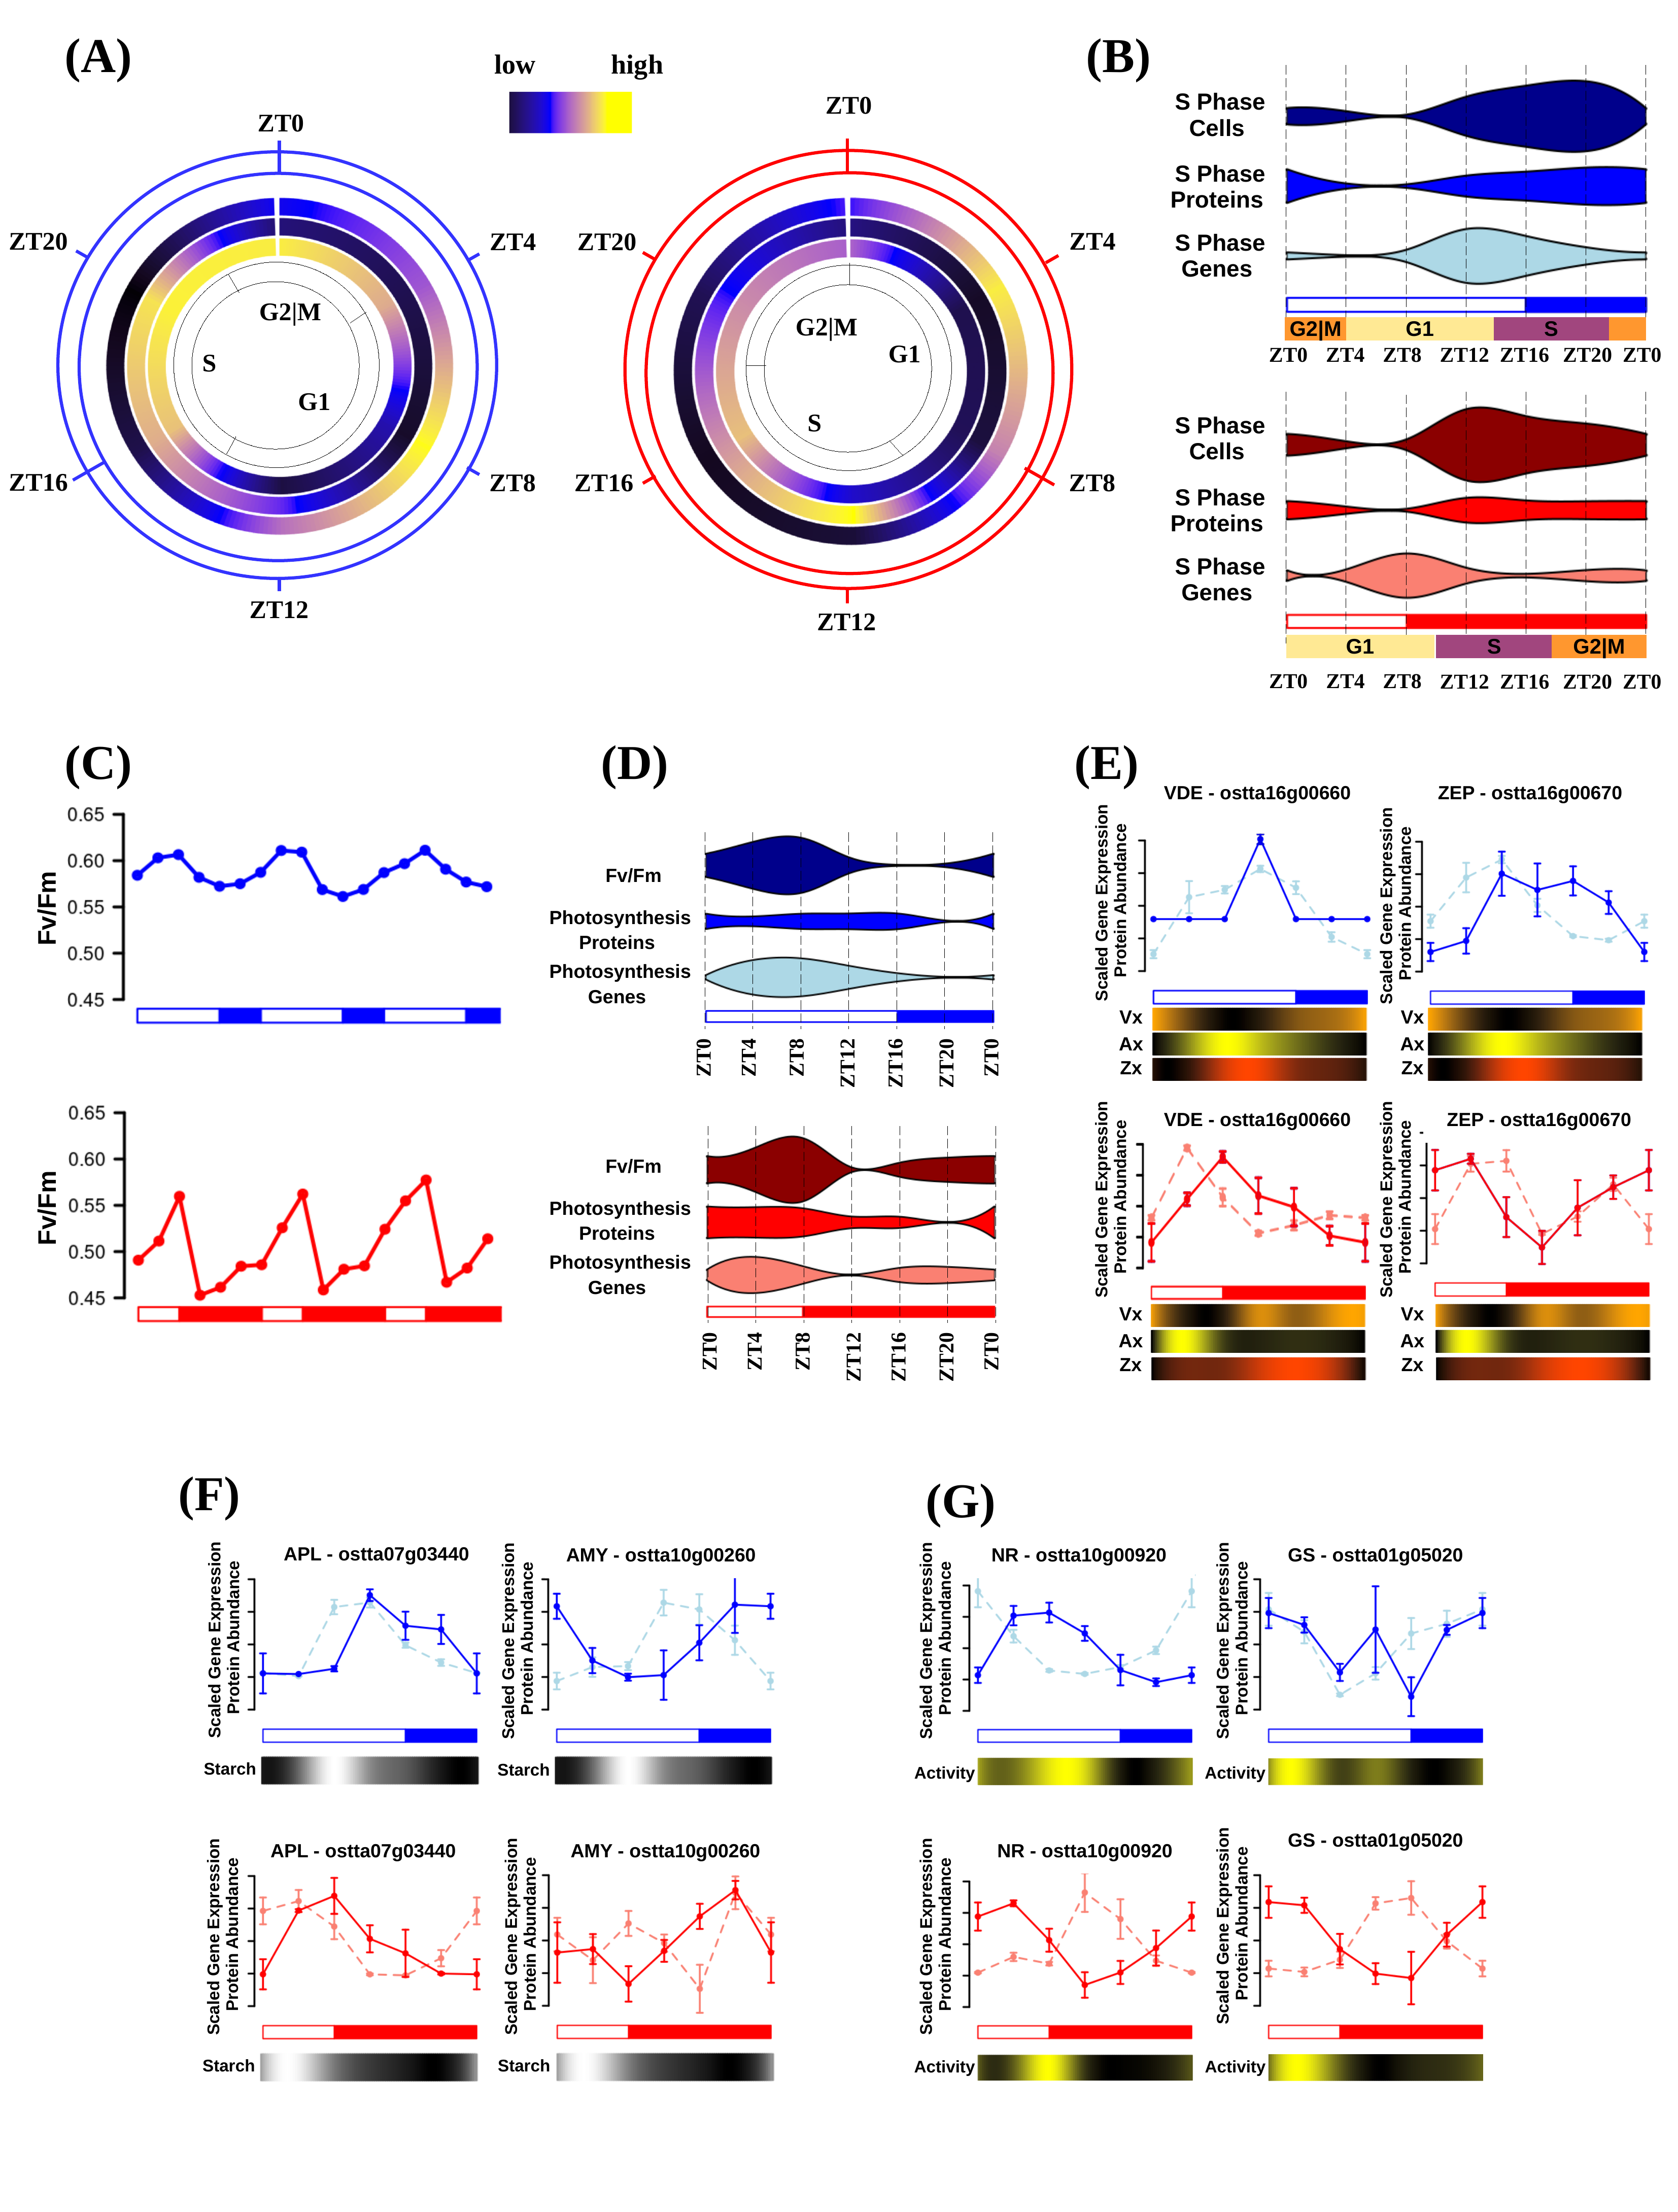

(A)
 (B)
low
high
S Phase
Cells
ZT0
ZT0
S Phase
Proteins
ZT20
ZT4
ZT4
ZT20
S Phase
Genes
G2|M
G2|M
G2|M
G1
S
G1
ZT0
ZT4
ZT8
ZT12
ZT16
ZT20
ZT0
S
G1
S
S Phase
Cells
ZT16
ZT8
ZT16
ZT8
S Phase
Proteins
S Phase
Genes
ZT12
ZT12
G2|M
G1
S
ZT0
ZT4
ZT8
ZT12
ZT16
ZT20
ZT0
 (E)
 (C)
 (D)
VDE - ostta16g00660
ZEP - ostta16g00670
Fv/Fm
Scaled Gene Expression
Protein Abundance
Scaled Gene Expression
Protein Abundance
Fv/Fm
Photosynthesis
Proteins
Photosynthesis
Genes
Vx
Vx
Ax
Ax
ZT0
ZT4
ZT0
ZT8
ZT12
ZT16
ZT20
Zx
Zx
VDE - ostta16g00660
ZEP - ostta16g00670
Fv/Fm
Scaled Gene Expression
Protein Abundance
Scaled Gene Expression
Protein Abundance
Fv/Fm
Photosynthesis
Proteins
Photosynthesis
Genes
Vx
Vx
ZT0
ZT4
ZT0
ZT8
Ax
Ax
ZT12
ZT16
ZT20
Zx
Zx
 (F)
 (G)
APL - ostta07g03440
AMY - ostta10g00260
NR - ostta10g00920
GS - ostta01g05020
Scaled Gene Expression
Protein Abundance
Scaled Gene Expression
Protein Abundance
Scaled Gene Expression
Protein Abundance
Scaled Gene Expression
Protein Abundance
Starch
Starch
Activity
Activity
GS - ostta01g05020
AMY - ostta10g00260
NR - ostta10g00920
APL - ostta07g03440
Scaled Gene Expression
Protein Abundance
Scaled Gene Expression
Protein Abundance
Scaled Gene Expression
Protein Abundance
Scaled Gene Expression
Protein Abundance
Starch
Starch
Activity
Activity